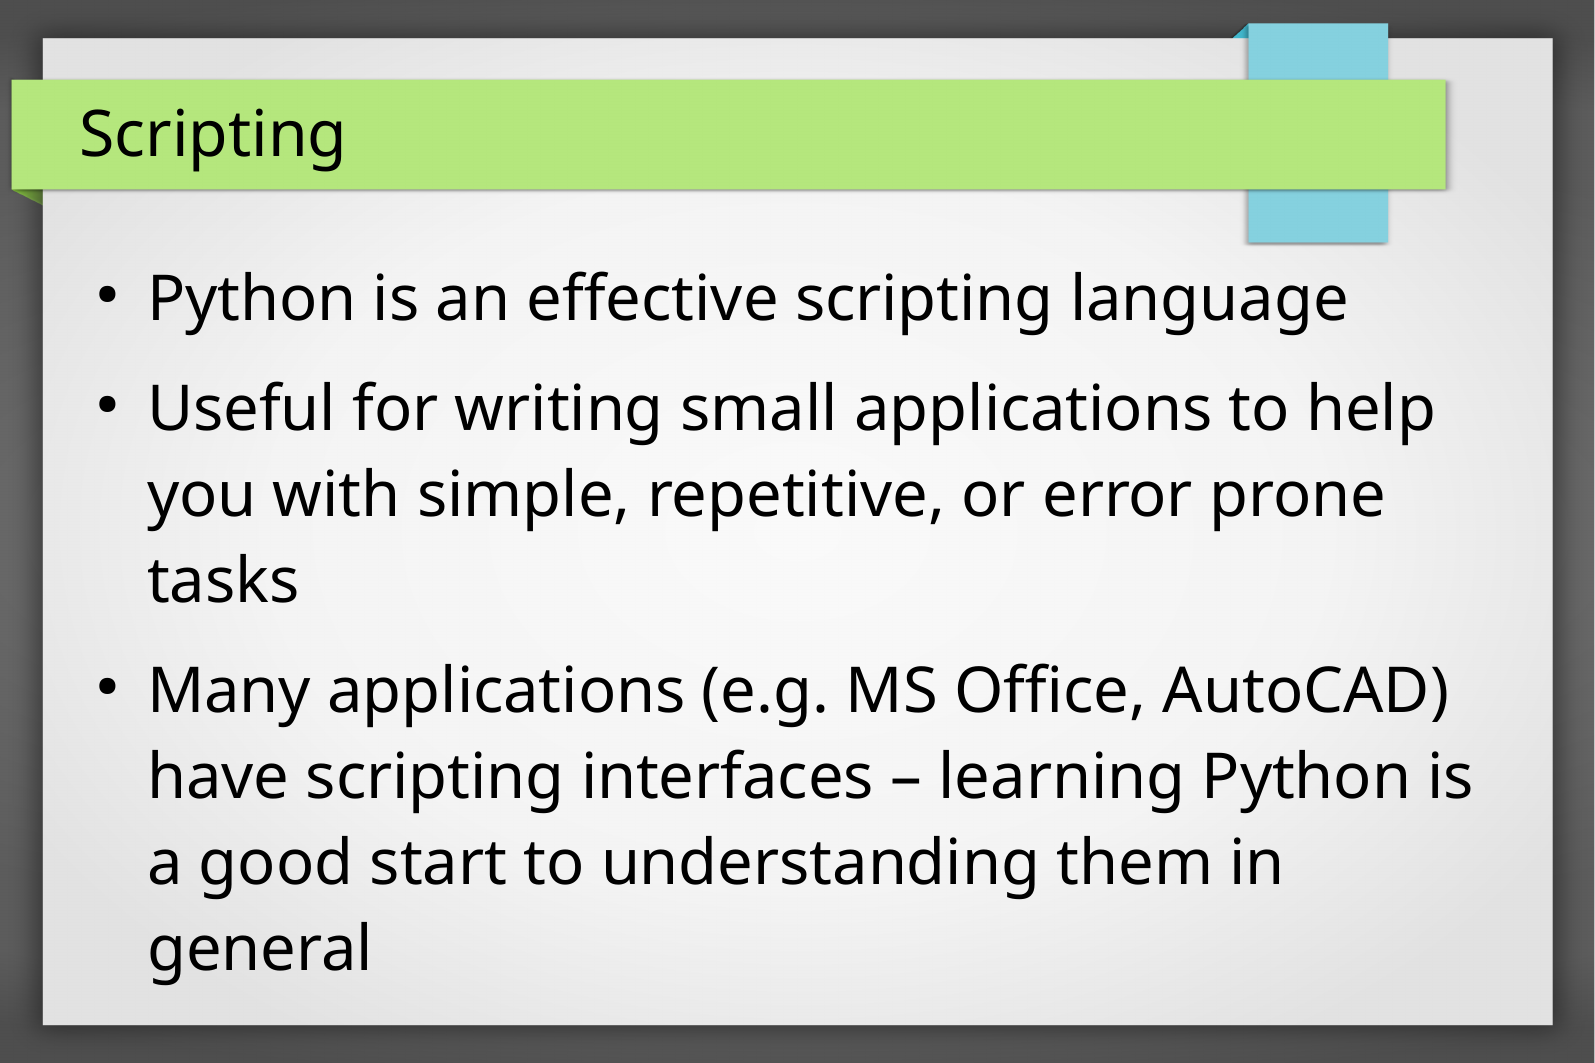

# Scripting
Python is an effective scripting language
Useful for writing small applications to help you with simple, repetitive, or error prone tasks
Many applications (e.g. MS Office, AutoCAD) have scripting interfaces – learning Python is a good start to understanding them in general